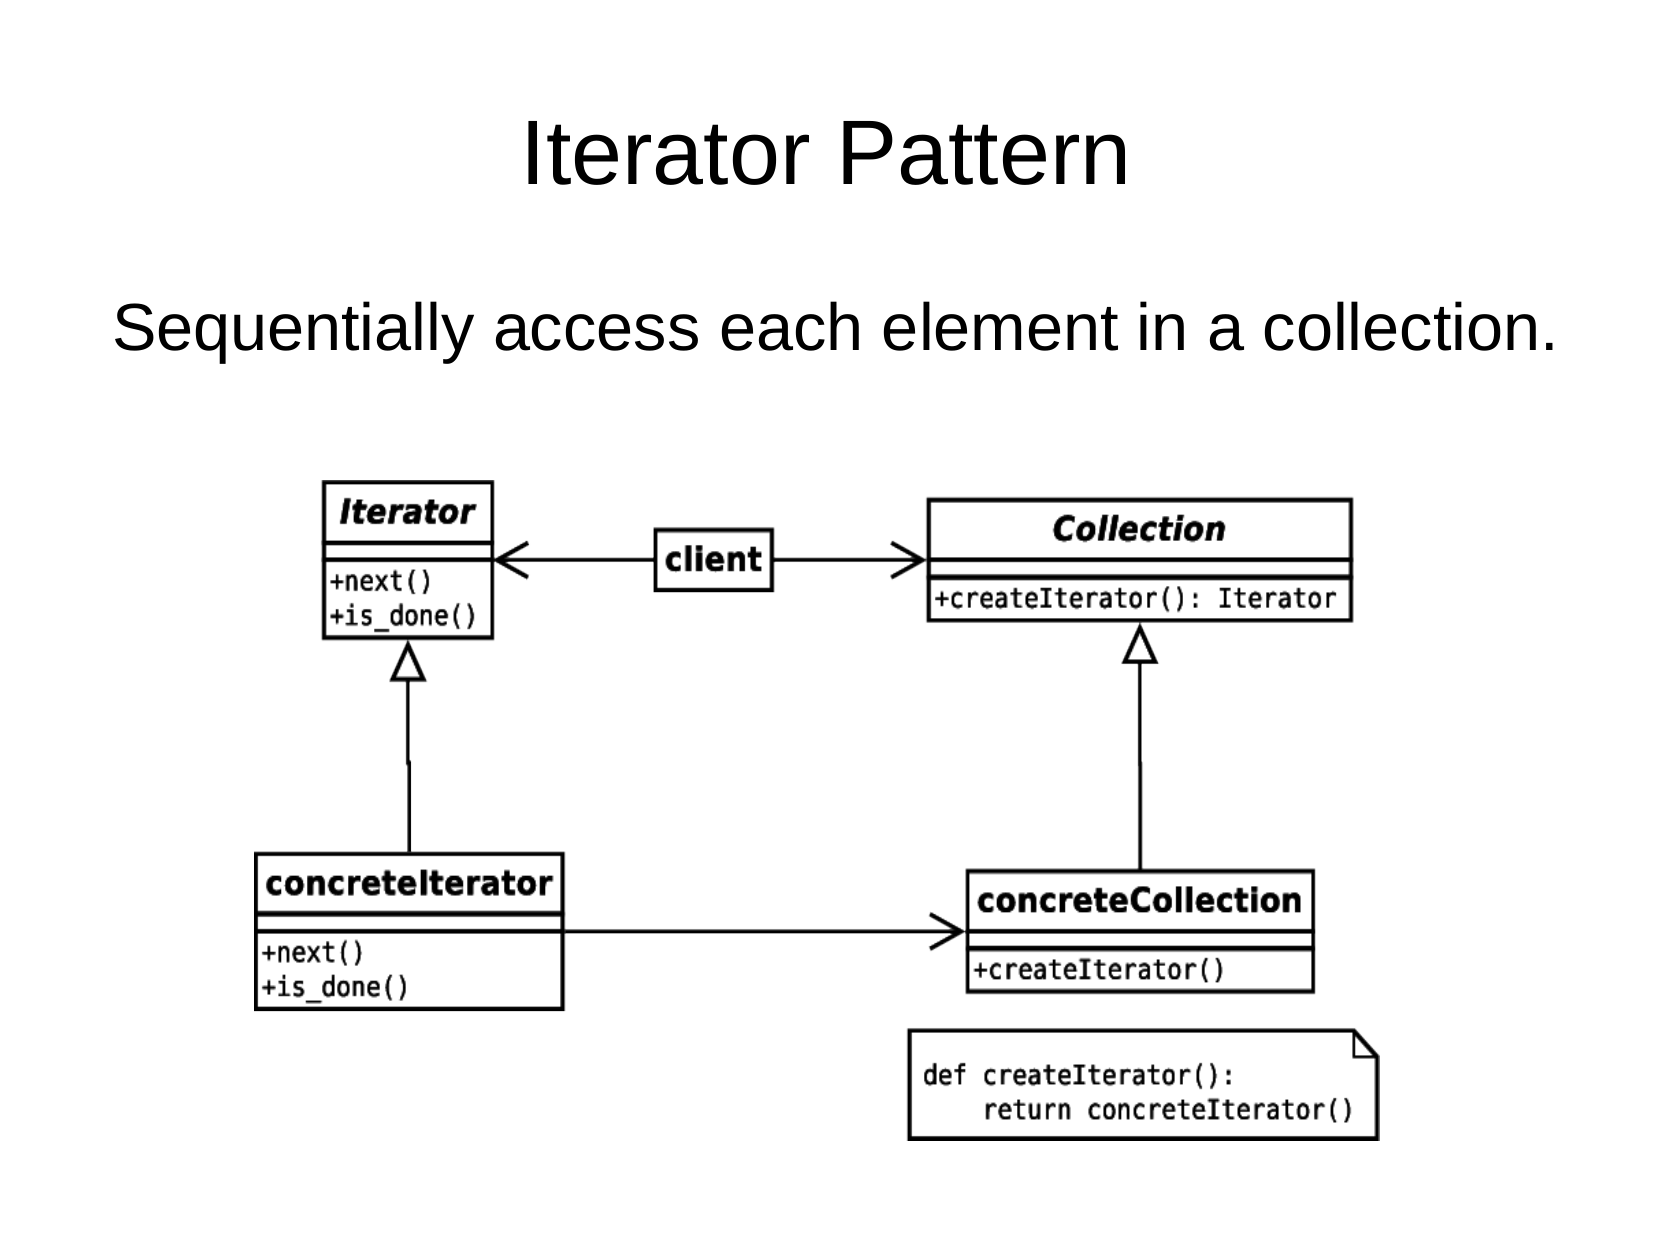

# Iterator Pattern
Sequentially access each element in a collection.